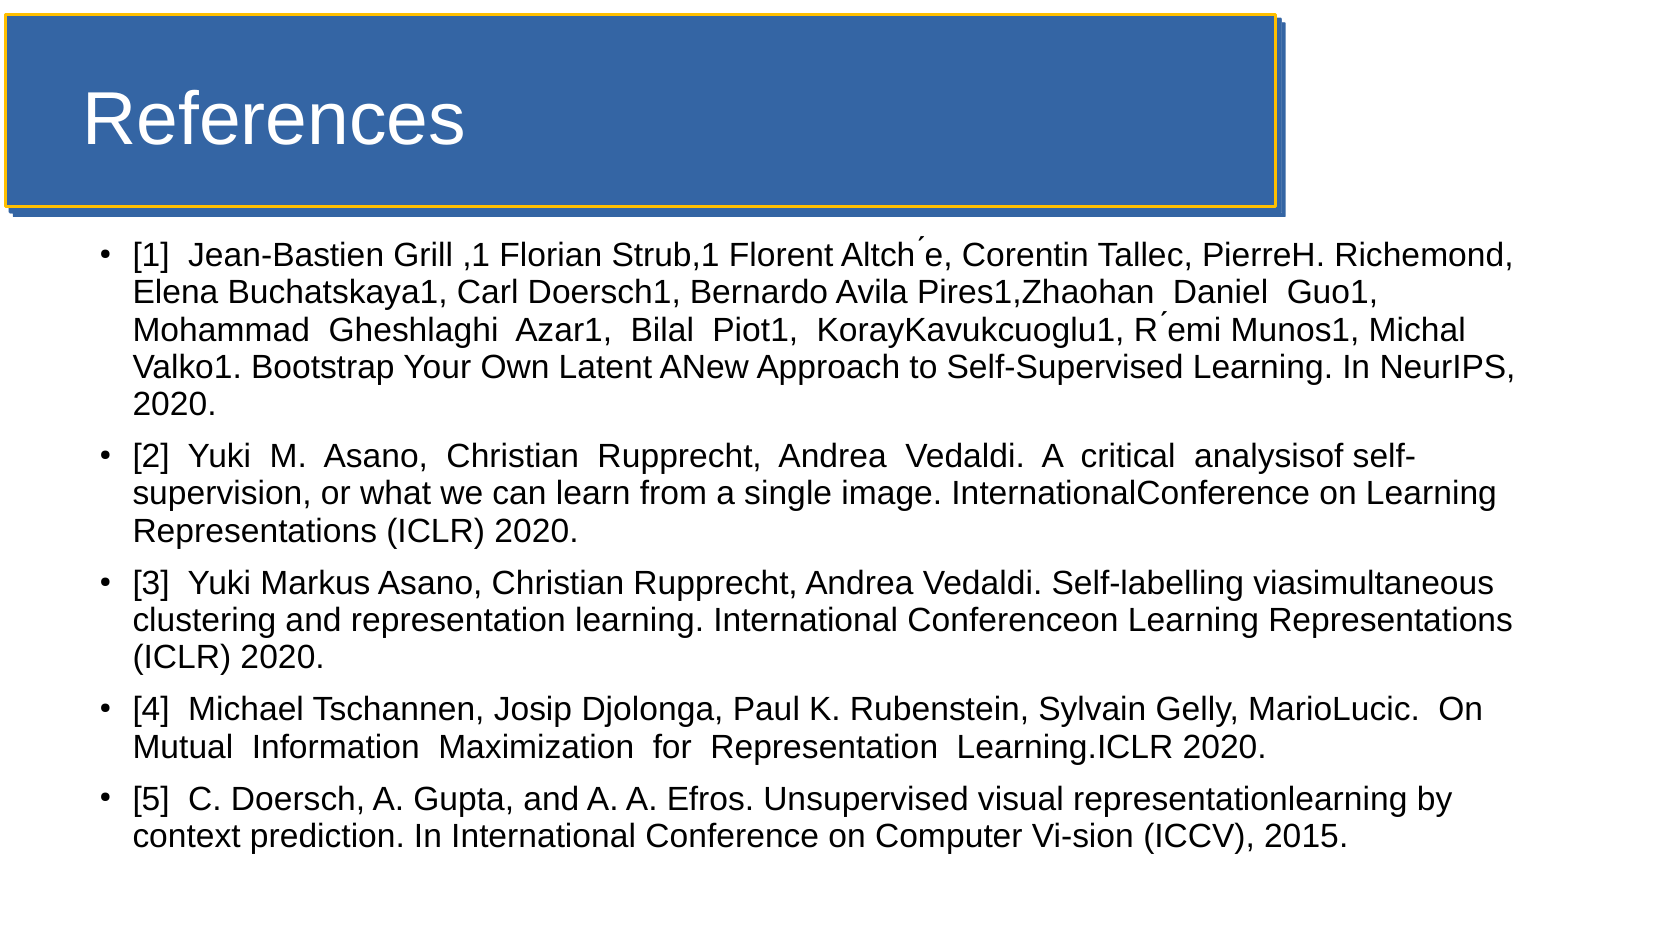

# References
[1] Jean-Bastien Grill ,1 Florian Strub,1 Florent Altch ́e, Corentin Tallec, PierreH. Richemond, Elena Buchatskaya1, Carl Doersch1, Bernardo Avila Pires1,Zhaohan Daniel Guo1, Mohammad Gheshlaghi Azar1, Bilal Piot1, KorayKavukcuoglu1, R ́emi Munos1, Michal Valko1. Bootstrap Your Own Latent ANew Approach to Self-Supervised Learning. In NeurIPS, 2020.
[2] Yuki M. Asano, Christian Rupprecht, Andrea Vedaldi. A critical analysisof self-supervision, or what we can learn from a single image. InternationalConference on Learning Representations (ICLR) 2020.
[3] Yuki Markus Asano, Christian Rupprecht, Andrea Vedaldi. Self-labelling viasimultaneous clustering and representation learning. International Conferenceon Learning Representations (ICLR) 2020.
[4] Michael Tschannen, Josip Djolonga, Paul K. Rubenstein, Sylvain Gelly, MarioLucic. On Mutual Information Maximization for Representation Learning.ICLR 2020.
[5] C. Doersch, A. Gupta, and A. A. Efros. Unsupervised visual representationlearning by context prediction. In International Conference on Computer Vi-sion (ICCV), 2015.